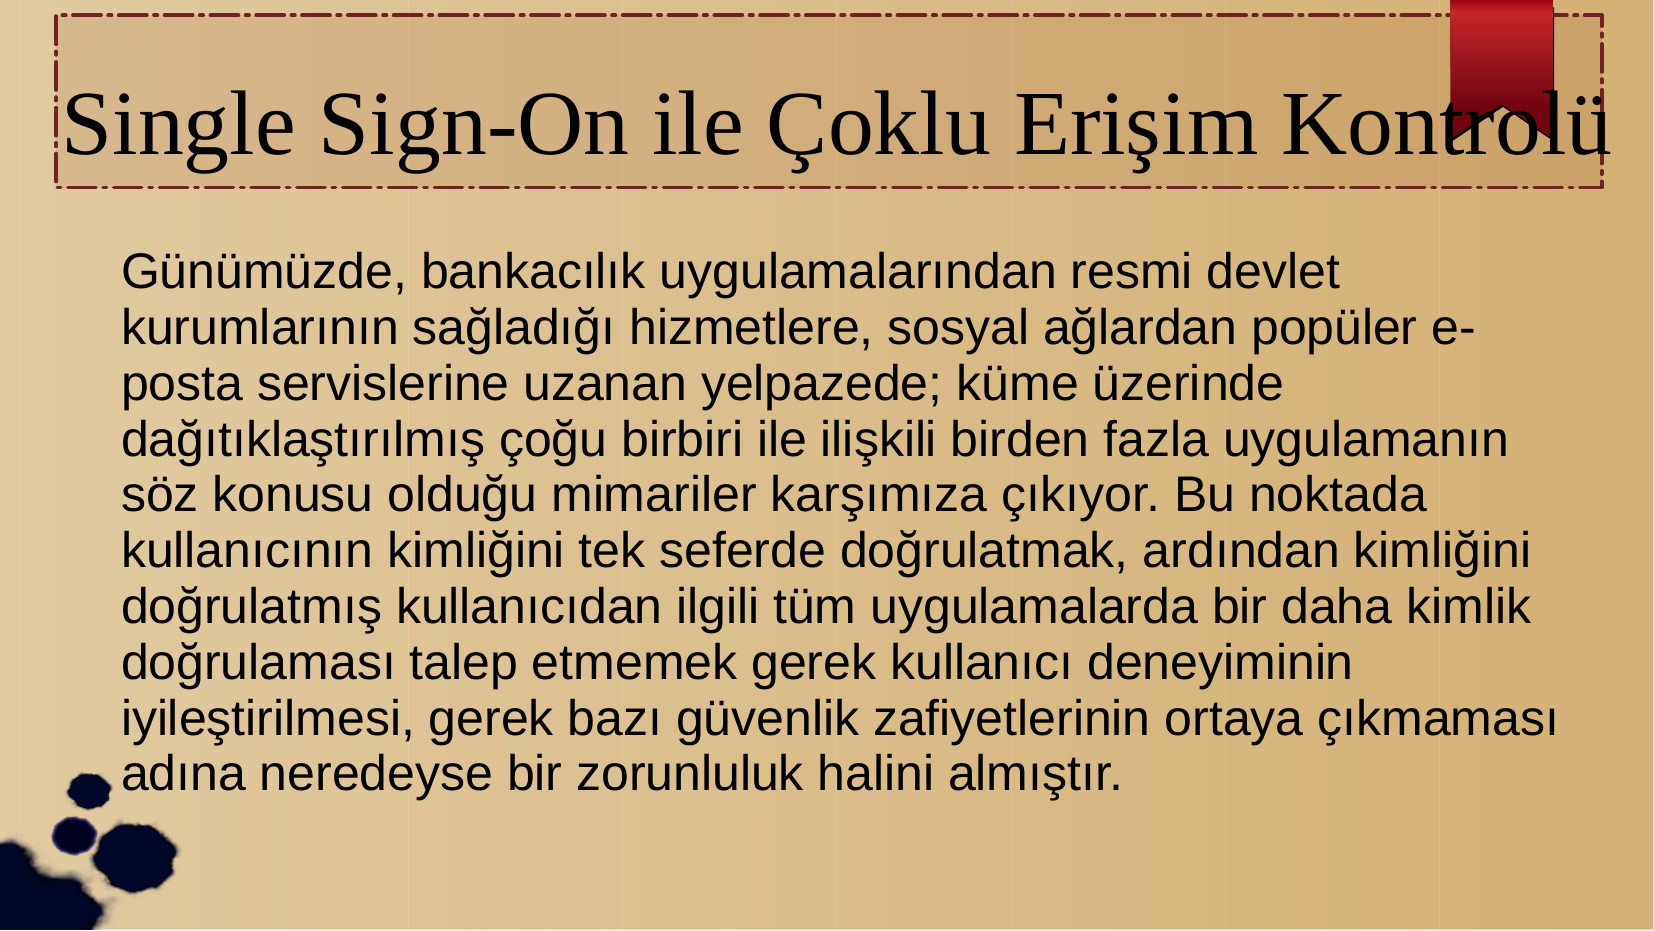

# Single Sign-On ile Çoklu Erişim Kontrolü
Günümüzde, bankacılık uygulamalarından resmi devlet kurumlarının sağladığı hizmetlere, sosyal ağlardan popüler e-posta servislerine uzanan yelpazede; küme üzerinde dağıtıklaştırılmış çoğu birbiri ile ilişkili birden fazla uygulamanın söz konusu olduğu mimariler karşımıza çıkıyor. Bu noktada kullanıcının kimliğini tek seferde doğrulatmak, ardından kimliğini doğrulatmış kullanıcıdan ilgili tüm uygulamalarda bir daha kimlik doğrulaması talep etmemek gerek kullanıcı deneyiminin iyileştirilmesi, gerek bazı güvenlik zafiyetlerinin ortaya çıkmaması adına neredeyse bir zorunluluk halini almıştır.